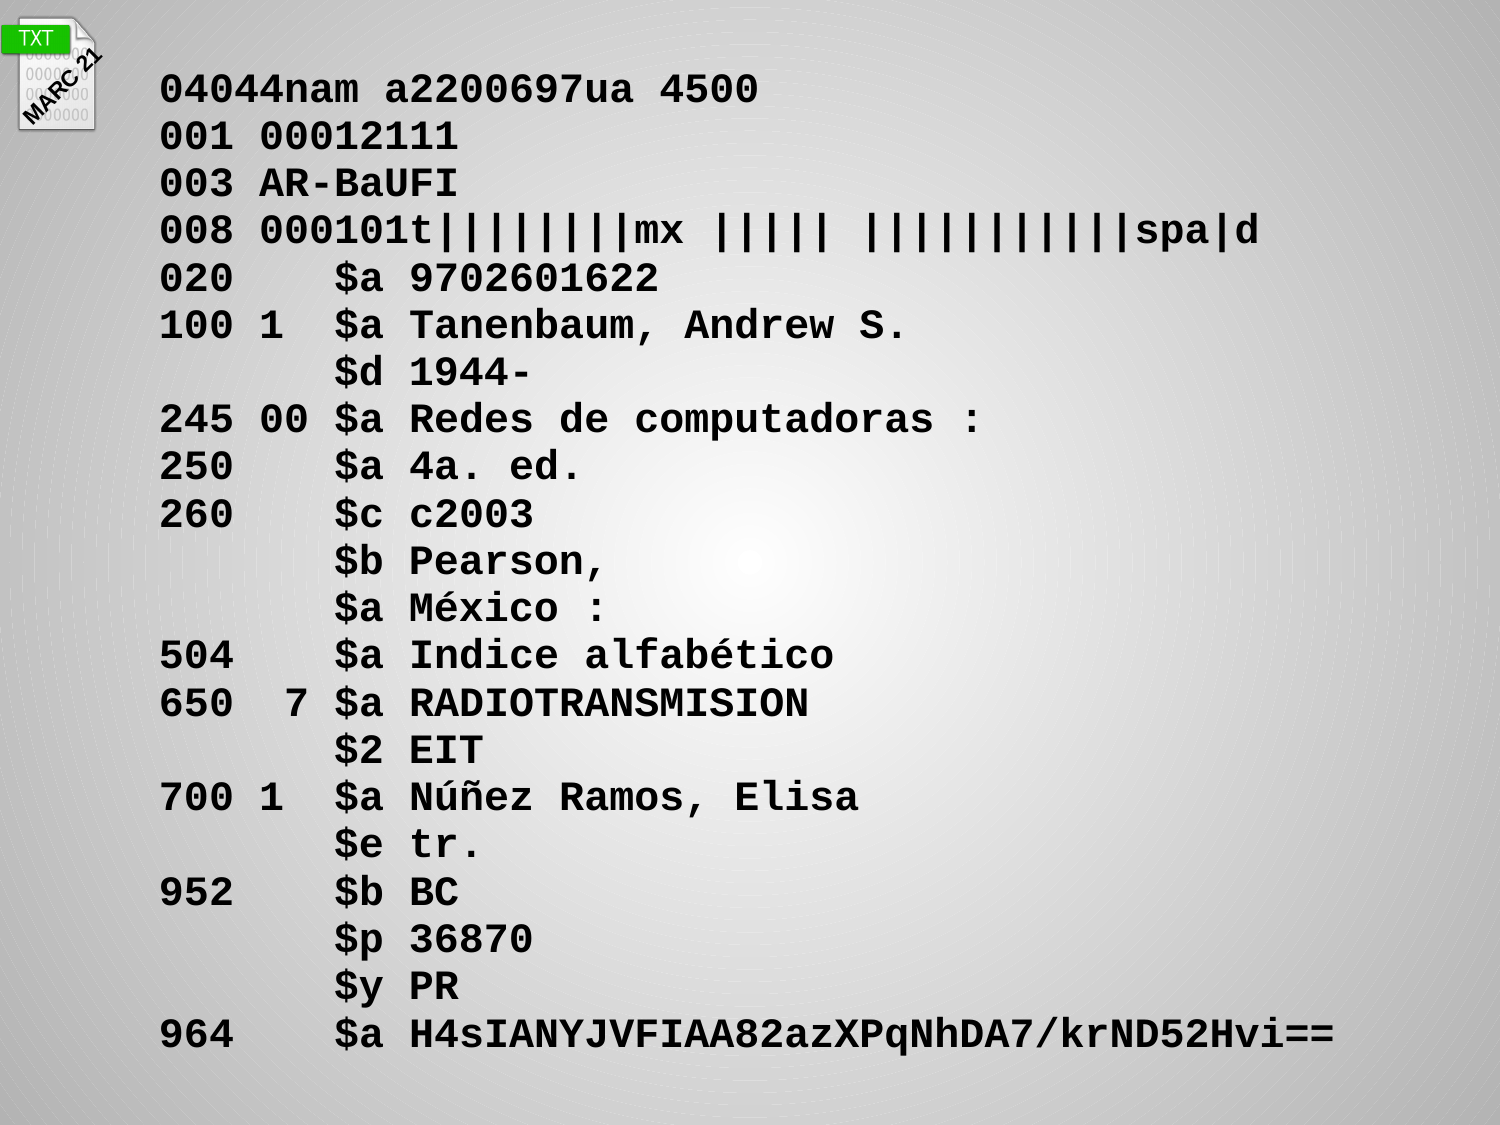

MARC 21
04044nam a2200697ua 4500
001 00012111
003 AR-BaUFI
008 000101t||||||||mx ||||| |||||||||||spa|d
020 $a 9702601622
100 1 $a Tanenbaum, Andrew S.
 $d 1944-
245 00 $a Redes de computadoras :
250 $a 4a. ed.
260 $c c2003
 $b Pearson,
 $a México :
504 $a Indice alfabético
650 7 $a RADIOTRANSMISION
 $2 EIT
700 1 $a Núñez Ramos, Elisa
 $e tr.
952 $b BC
 $p 36870
 $y PR
964 $a H4sIANYJVFIAA82azXPqNhDA7/krND52Hvi==